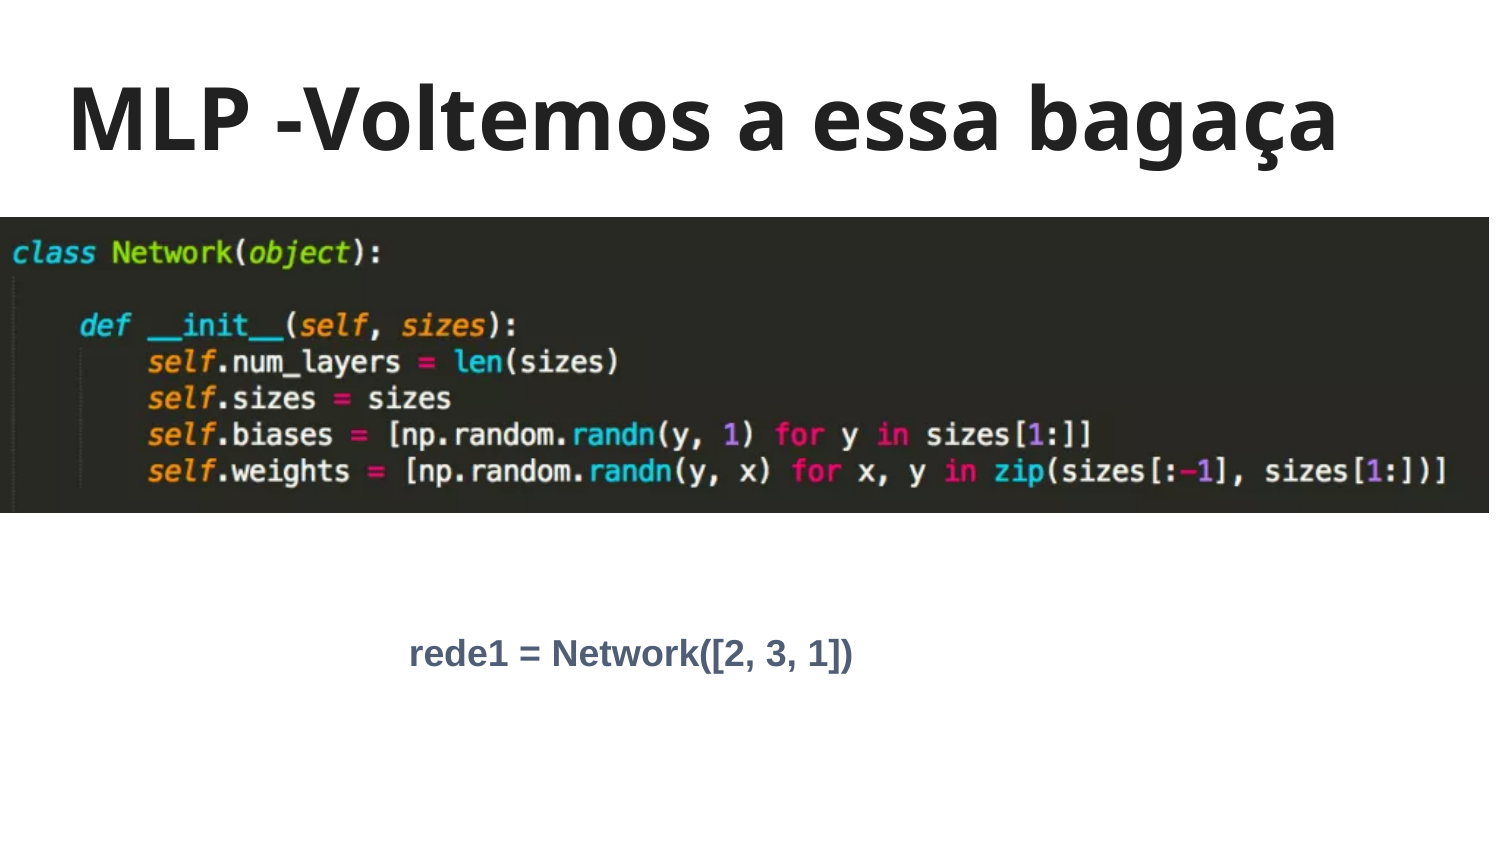

# MLP -Voltemos a essa bagaça
rede1 = Network([2, 3, 1])
rede1 = Network([2, 3, 1])